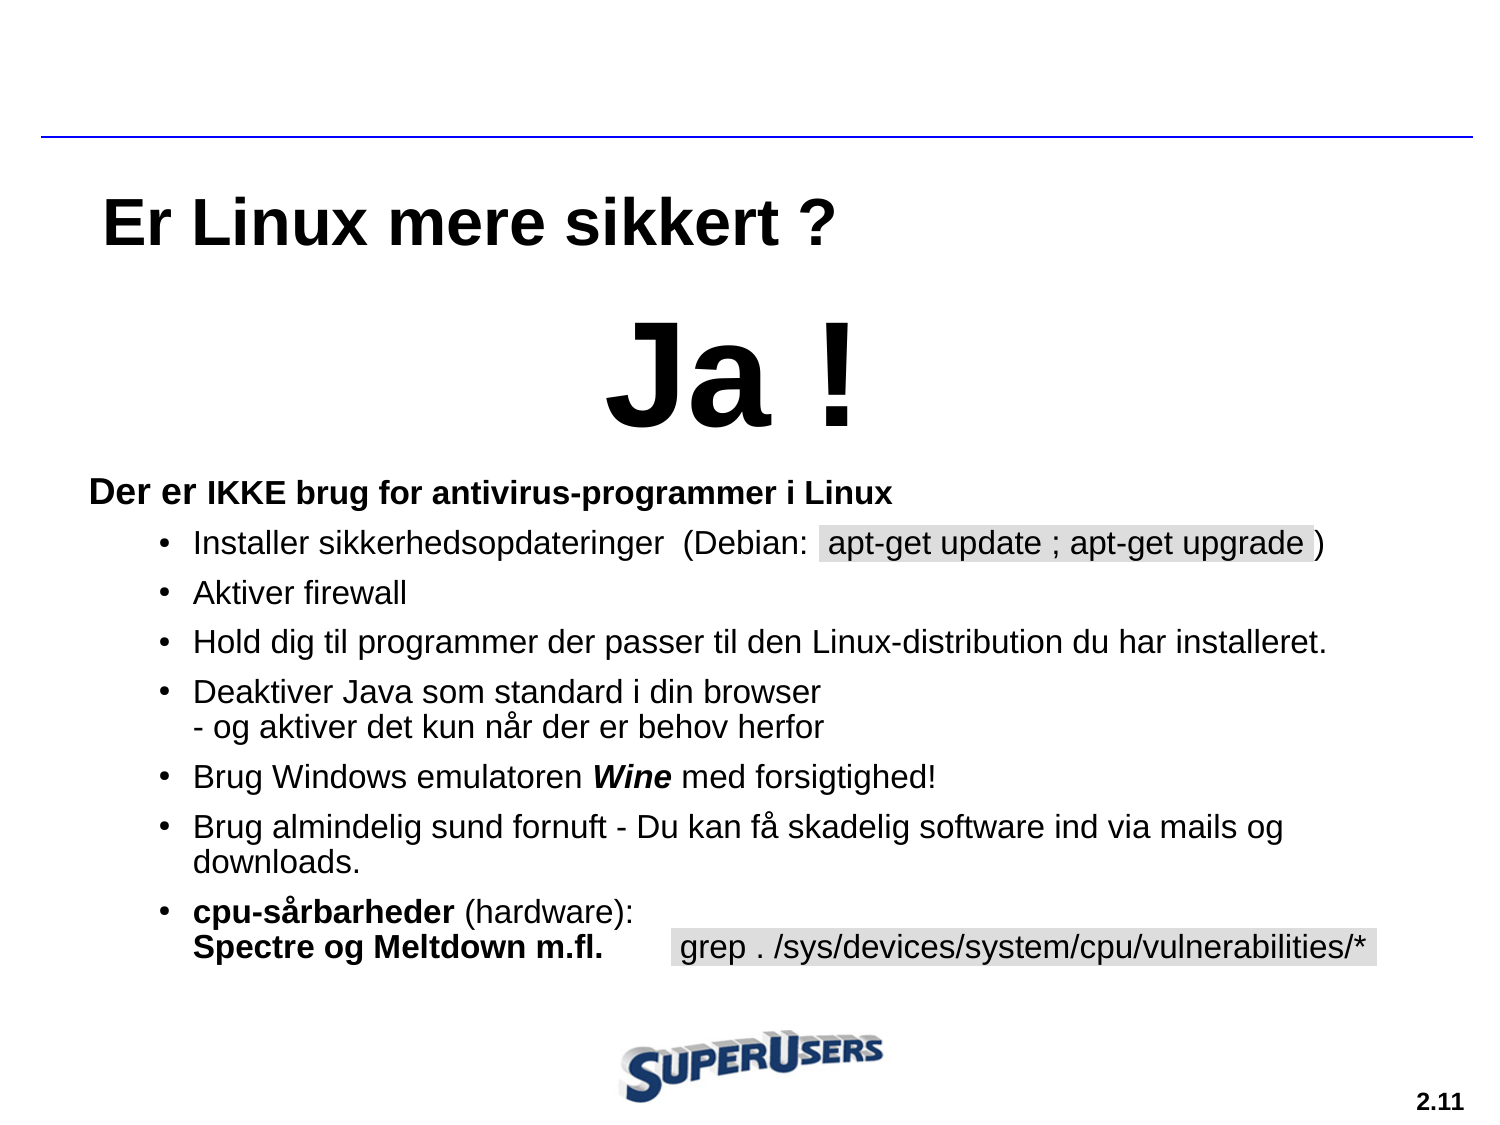

# Er Linux mere sikkert ?
Ja !
Der er IKKE brug for antivirus-programmer i Linux
Installer sikkerhedsopdateringer (Debian: apt-get update ; apt-get upgrade )
Aktiver firewall
Hold dig til programmer der passer til den Linux-distribution du har installeret.
Deaktiver Java som standard i din browser
- og aktiver det kun når der er behov herfor
Brug Windows emulatoren Wine med forsigtighed!
Brug almindelig sund fornuft - Du kan få skadelig software ind via mails og downloads.
cpu-sårbarheder (hardware):
Spectre og Meltdown m.fl. 	 grep . /sys/devices/system/cpu/vulnerabilities/*